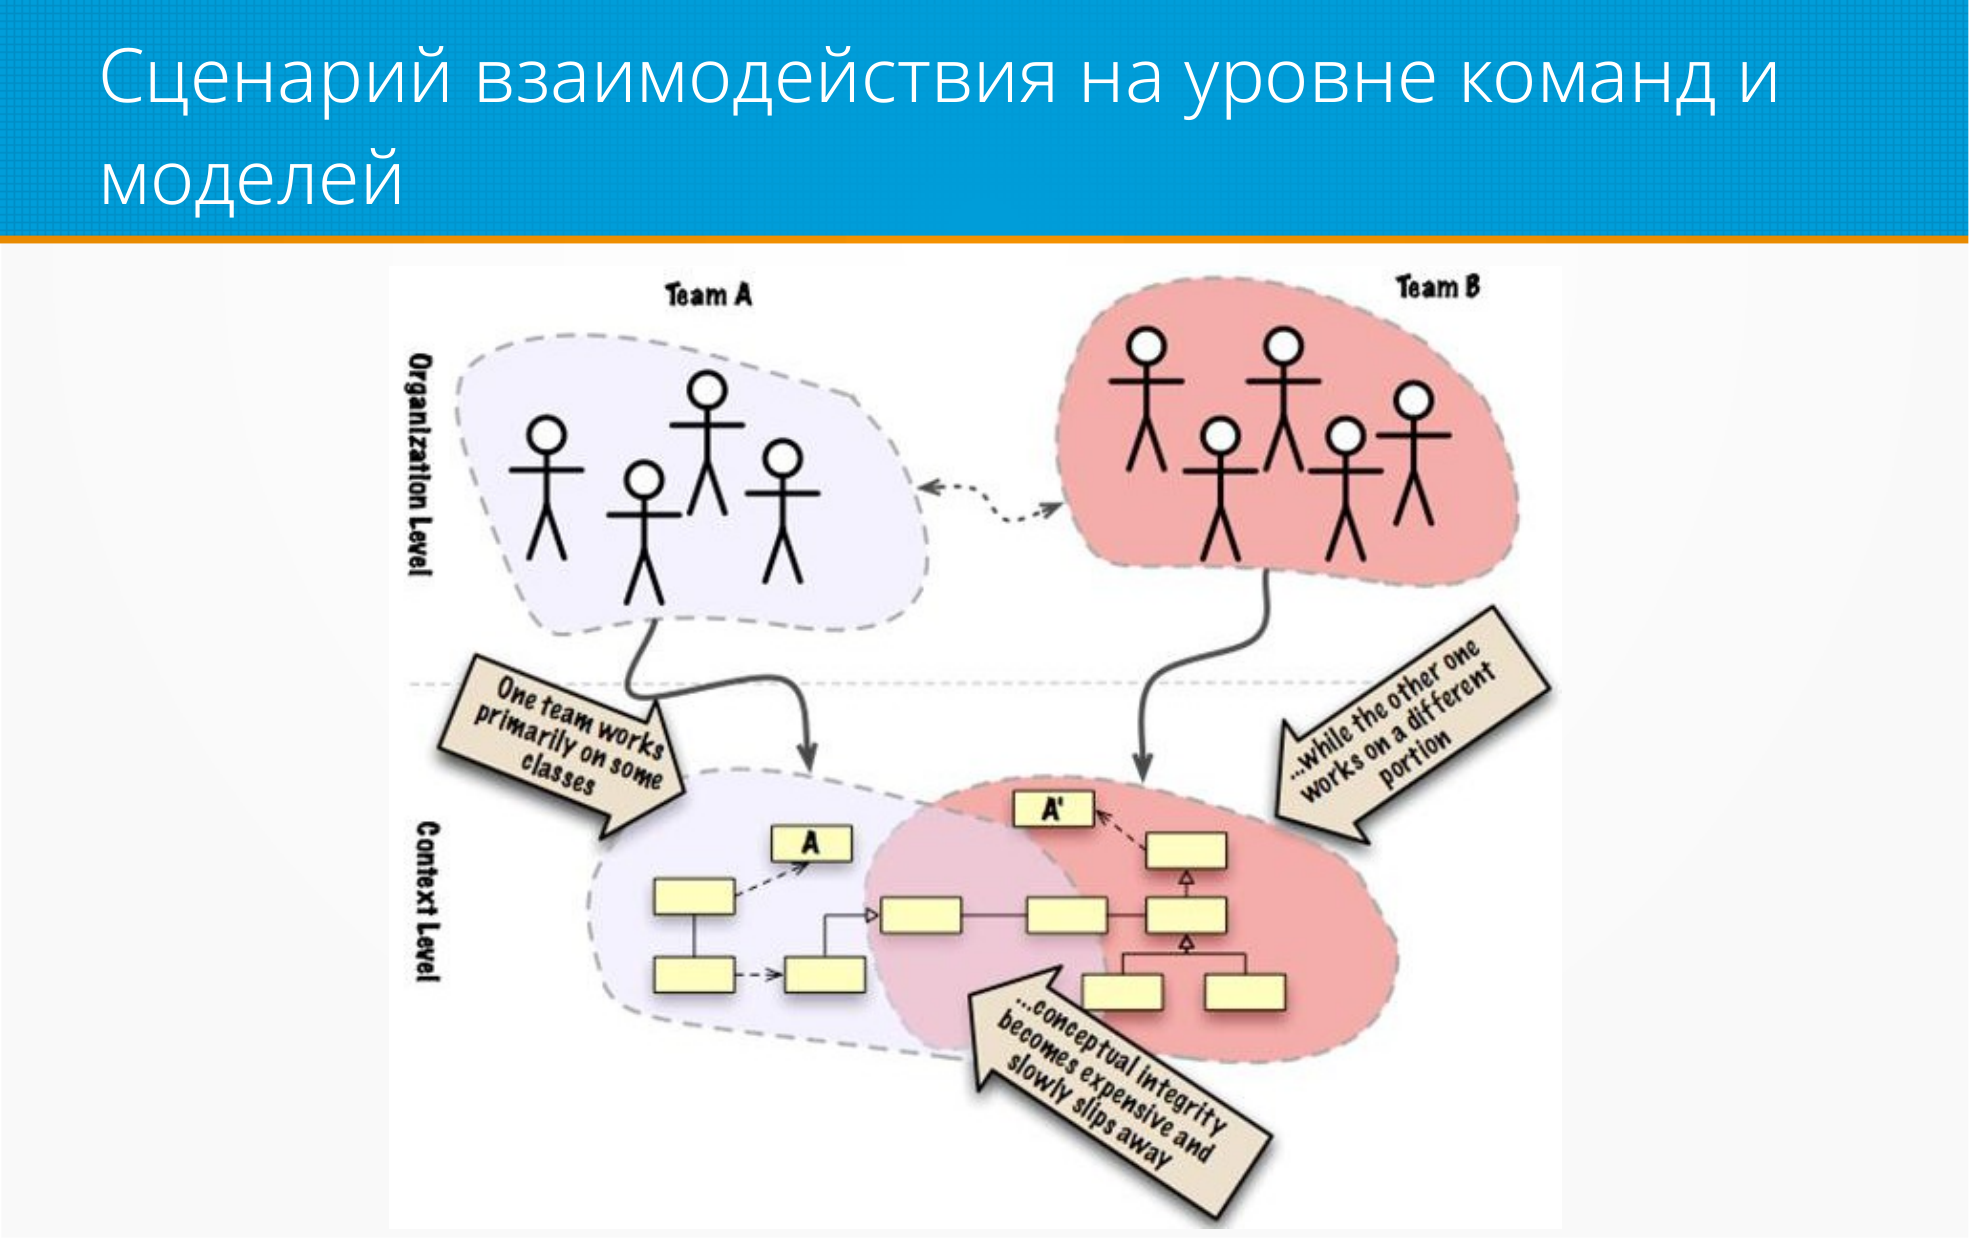

# Сценарий взаимодействия на уровне команд и моделей